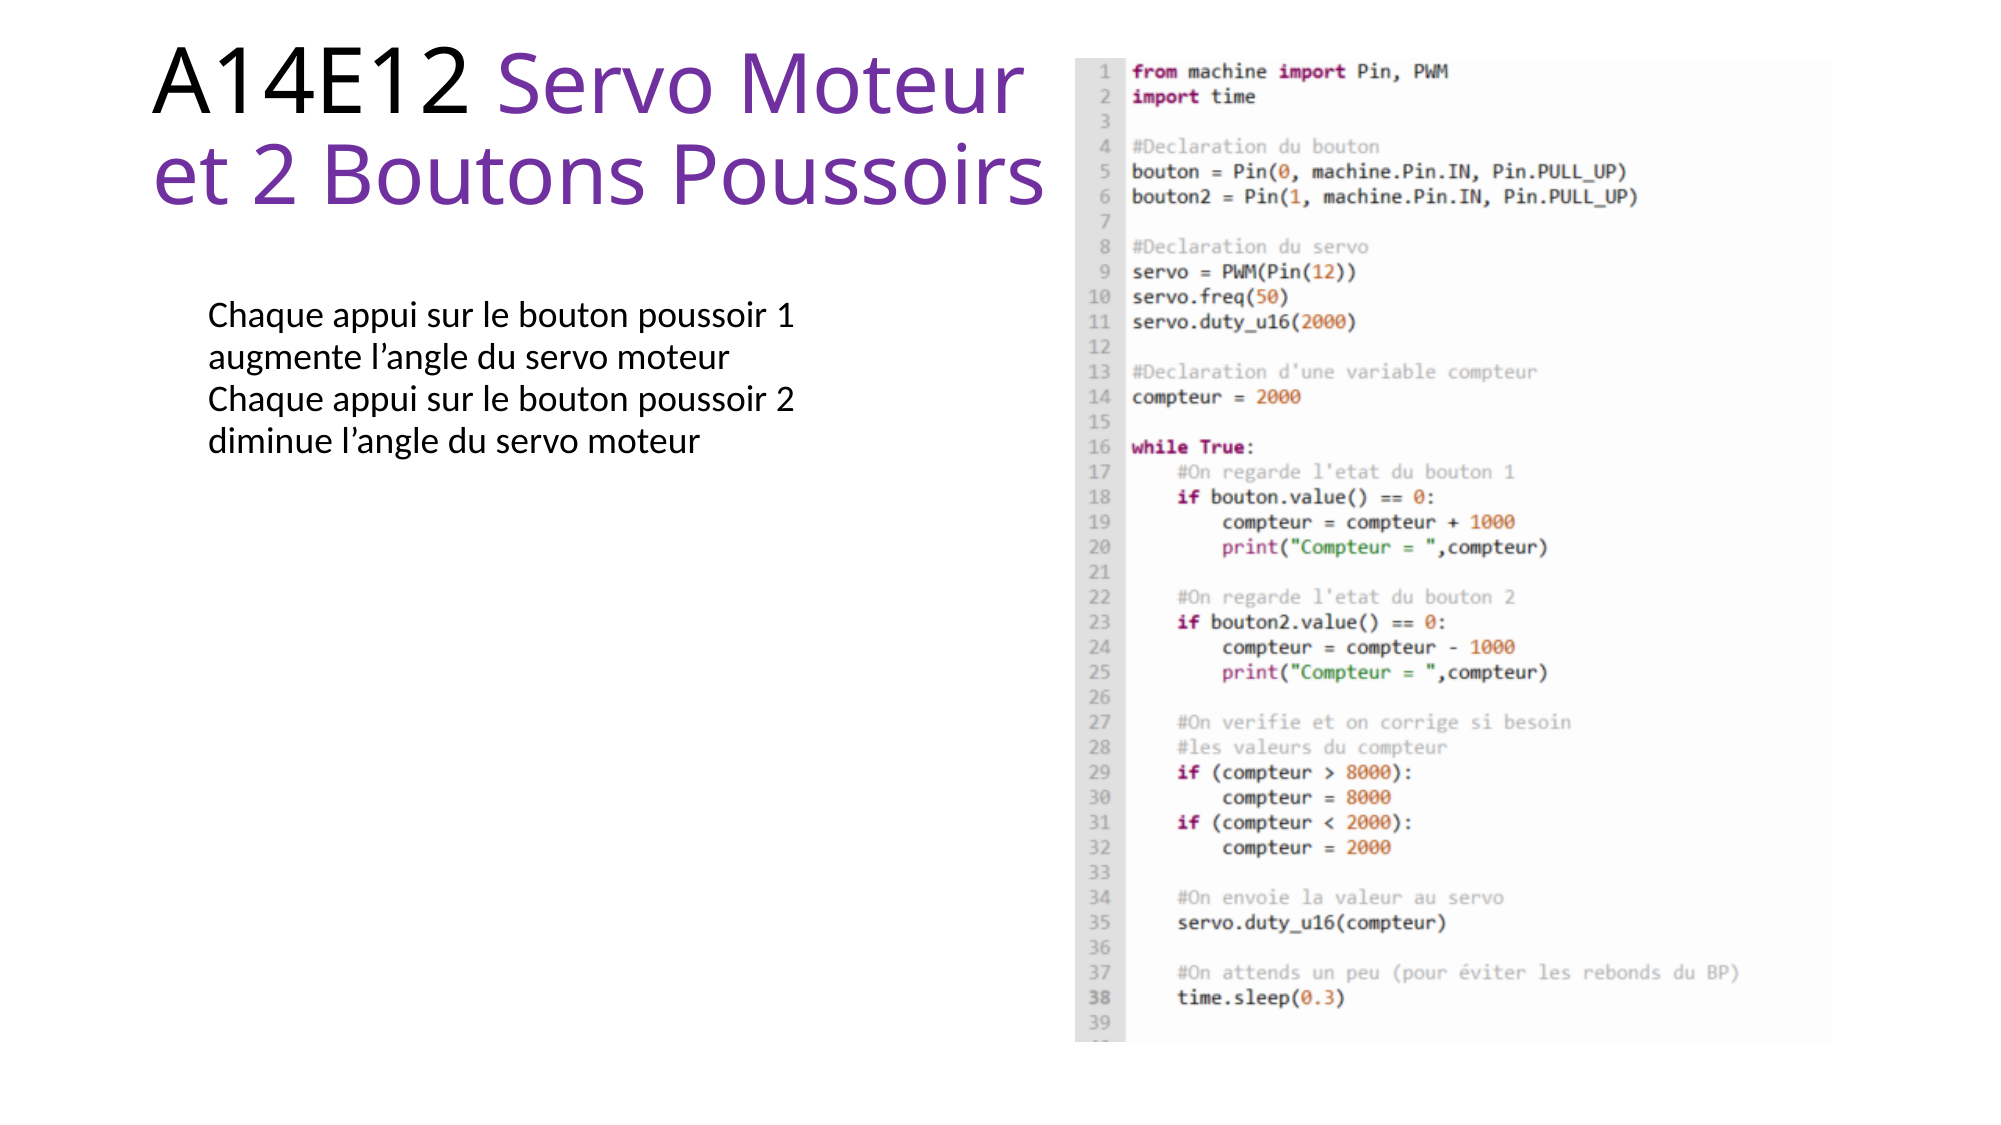

A14E12 Servo Moteur
et 2 Boutons Poussoirs
Chaque appui sur le bouton poussoir 1
augmente l’angle du servo moteur
Chaque appui sur le bouton poussoir 2
diminue l’angle du servo moteur